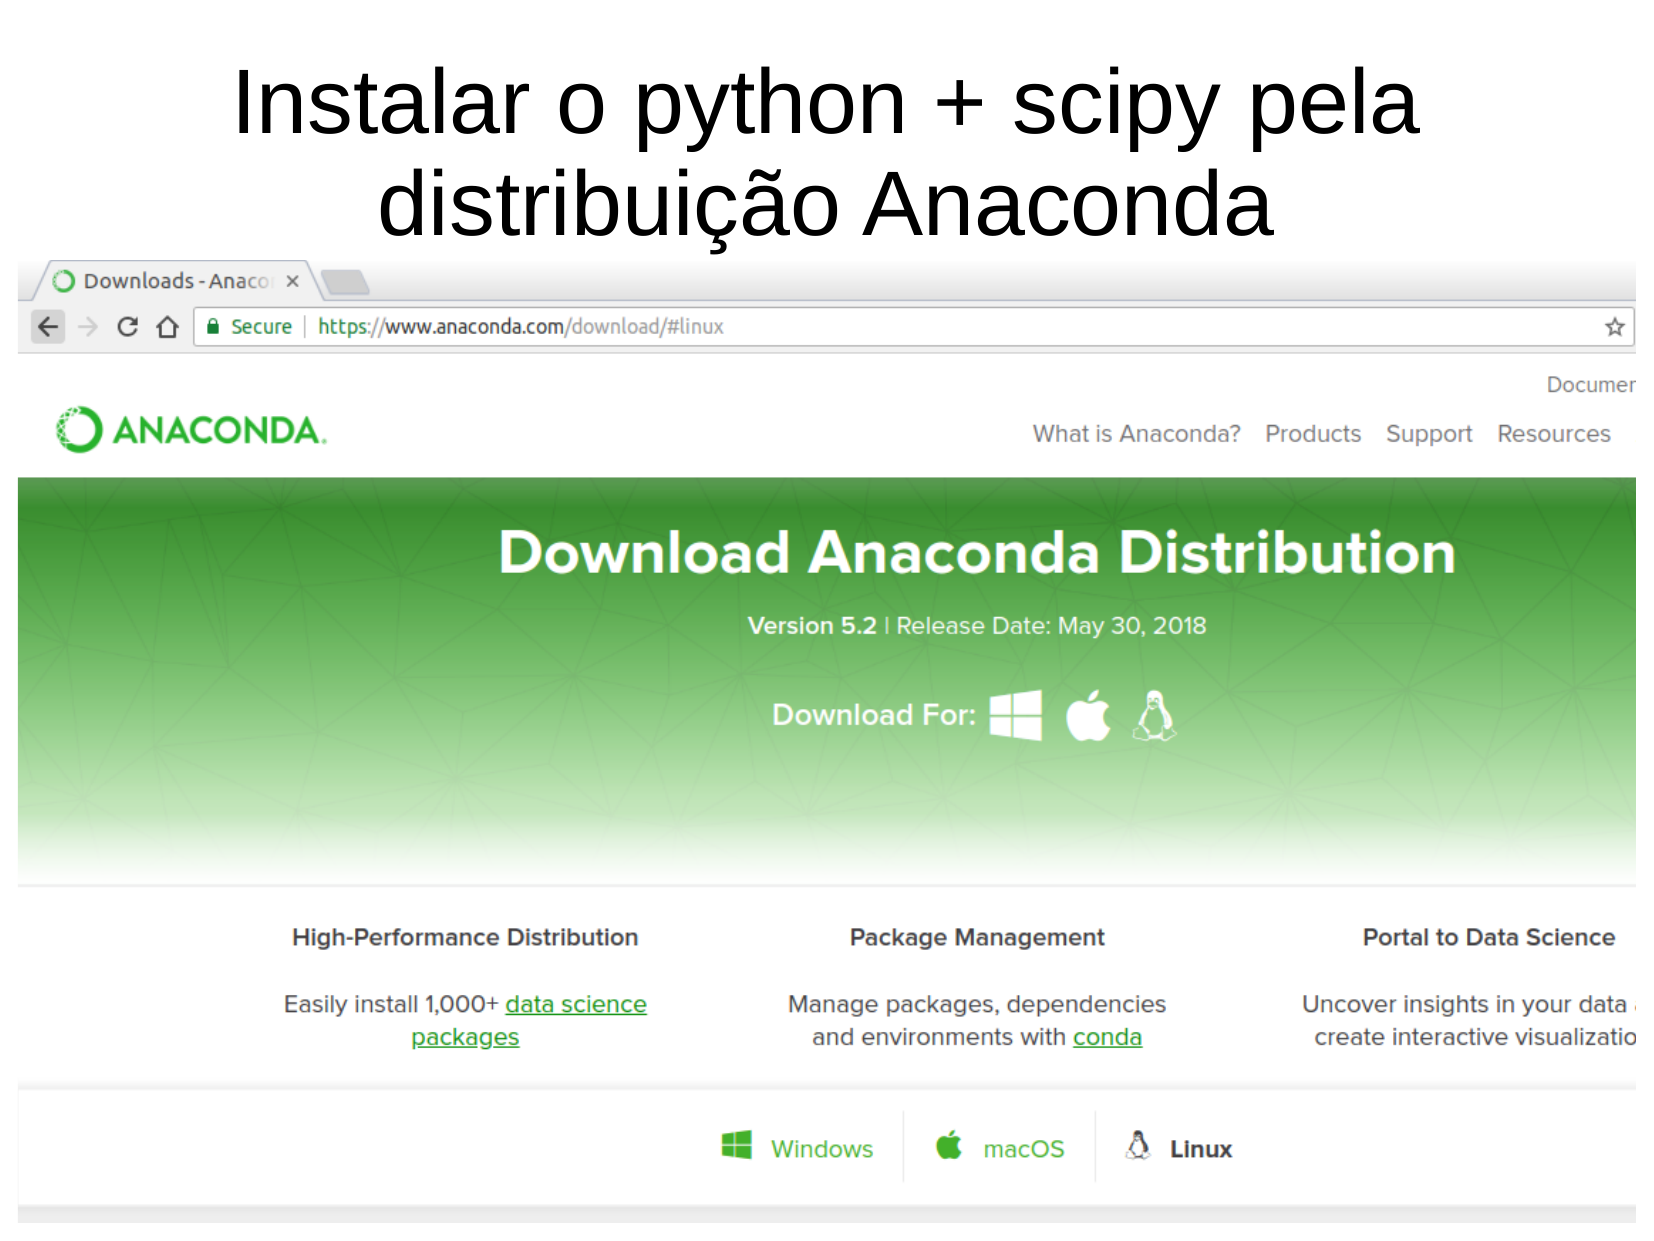

# Instalar o python + scipy pela distribuição Anaconda